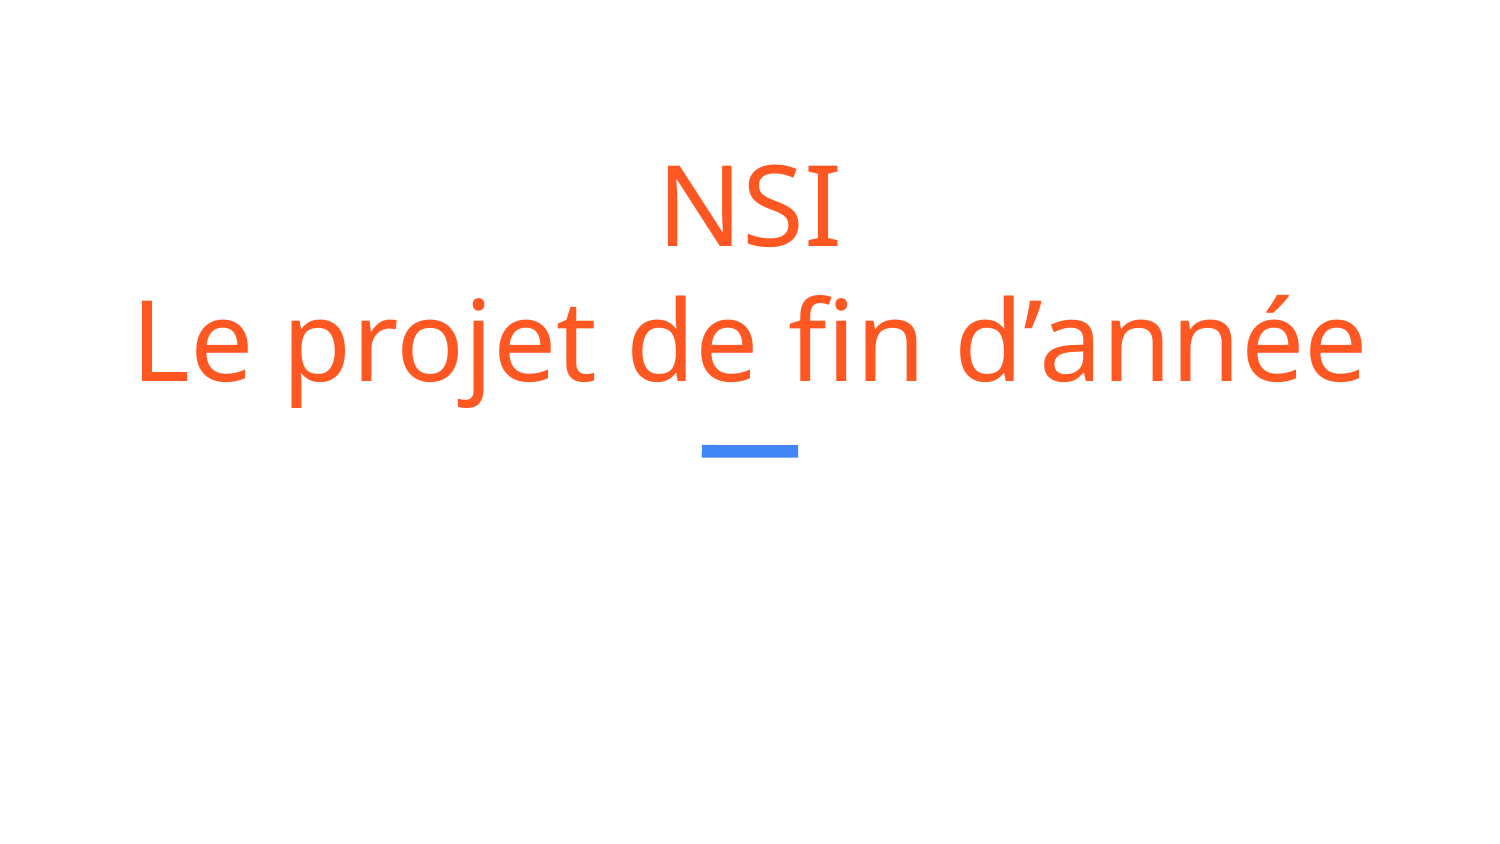

# NSI Le projet de fin d’année